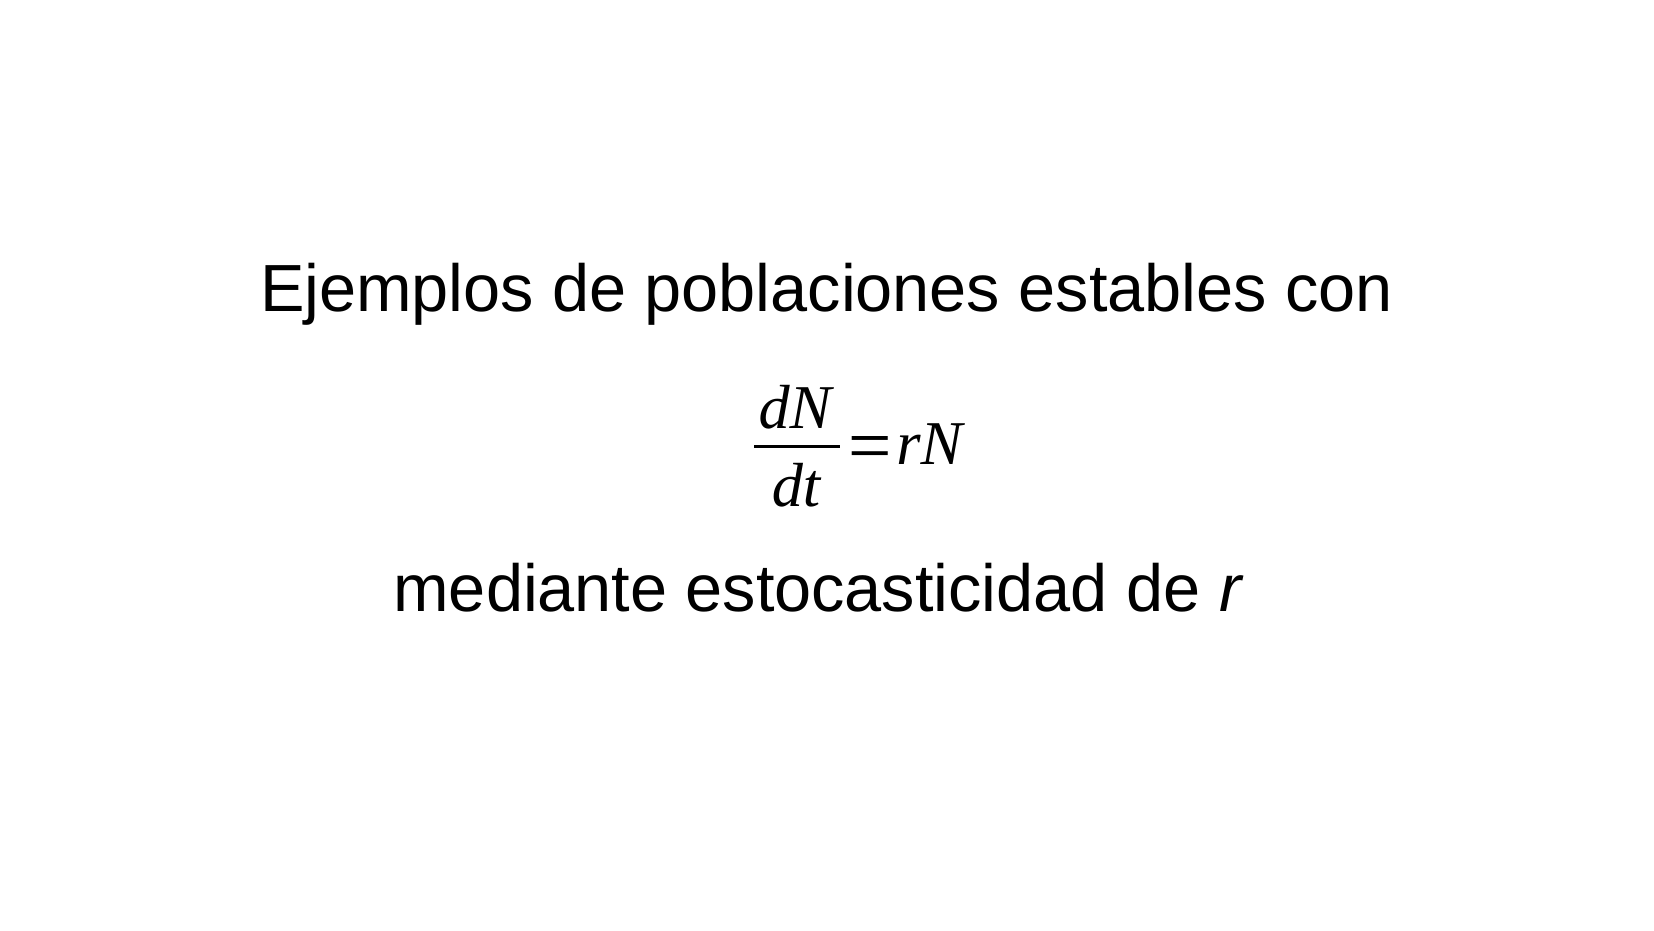

# Ejemplos de poblaciones estables con
mediante estocasticidad de r